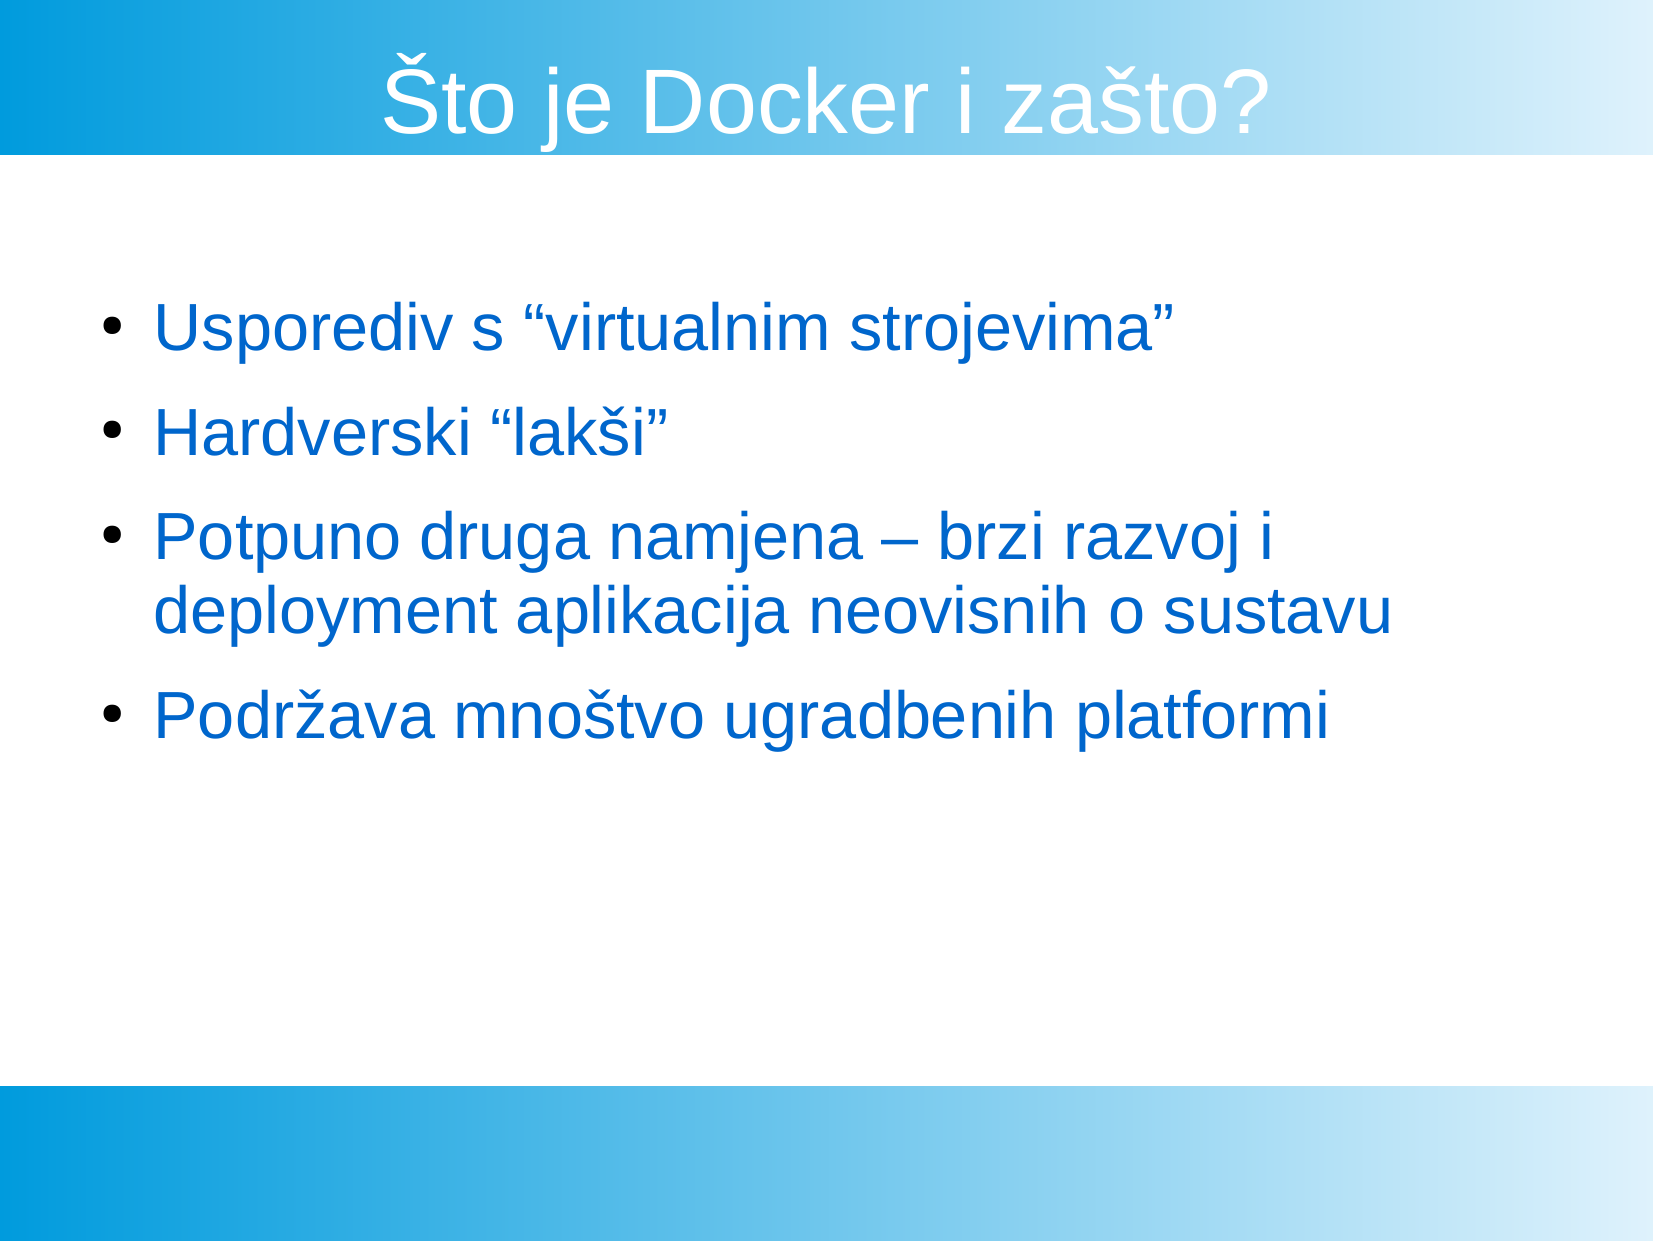

# Što je Docker i zašto?
Usporediv s “virtualnim strojevima”
Hardverski “lakši”
Potpuno druga namjena – brzi razvoj i deployment aplikacija neovisnih o sustavu
Podržava mnoštvo ugradbenih platformi